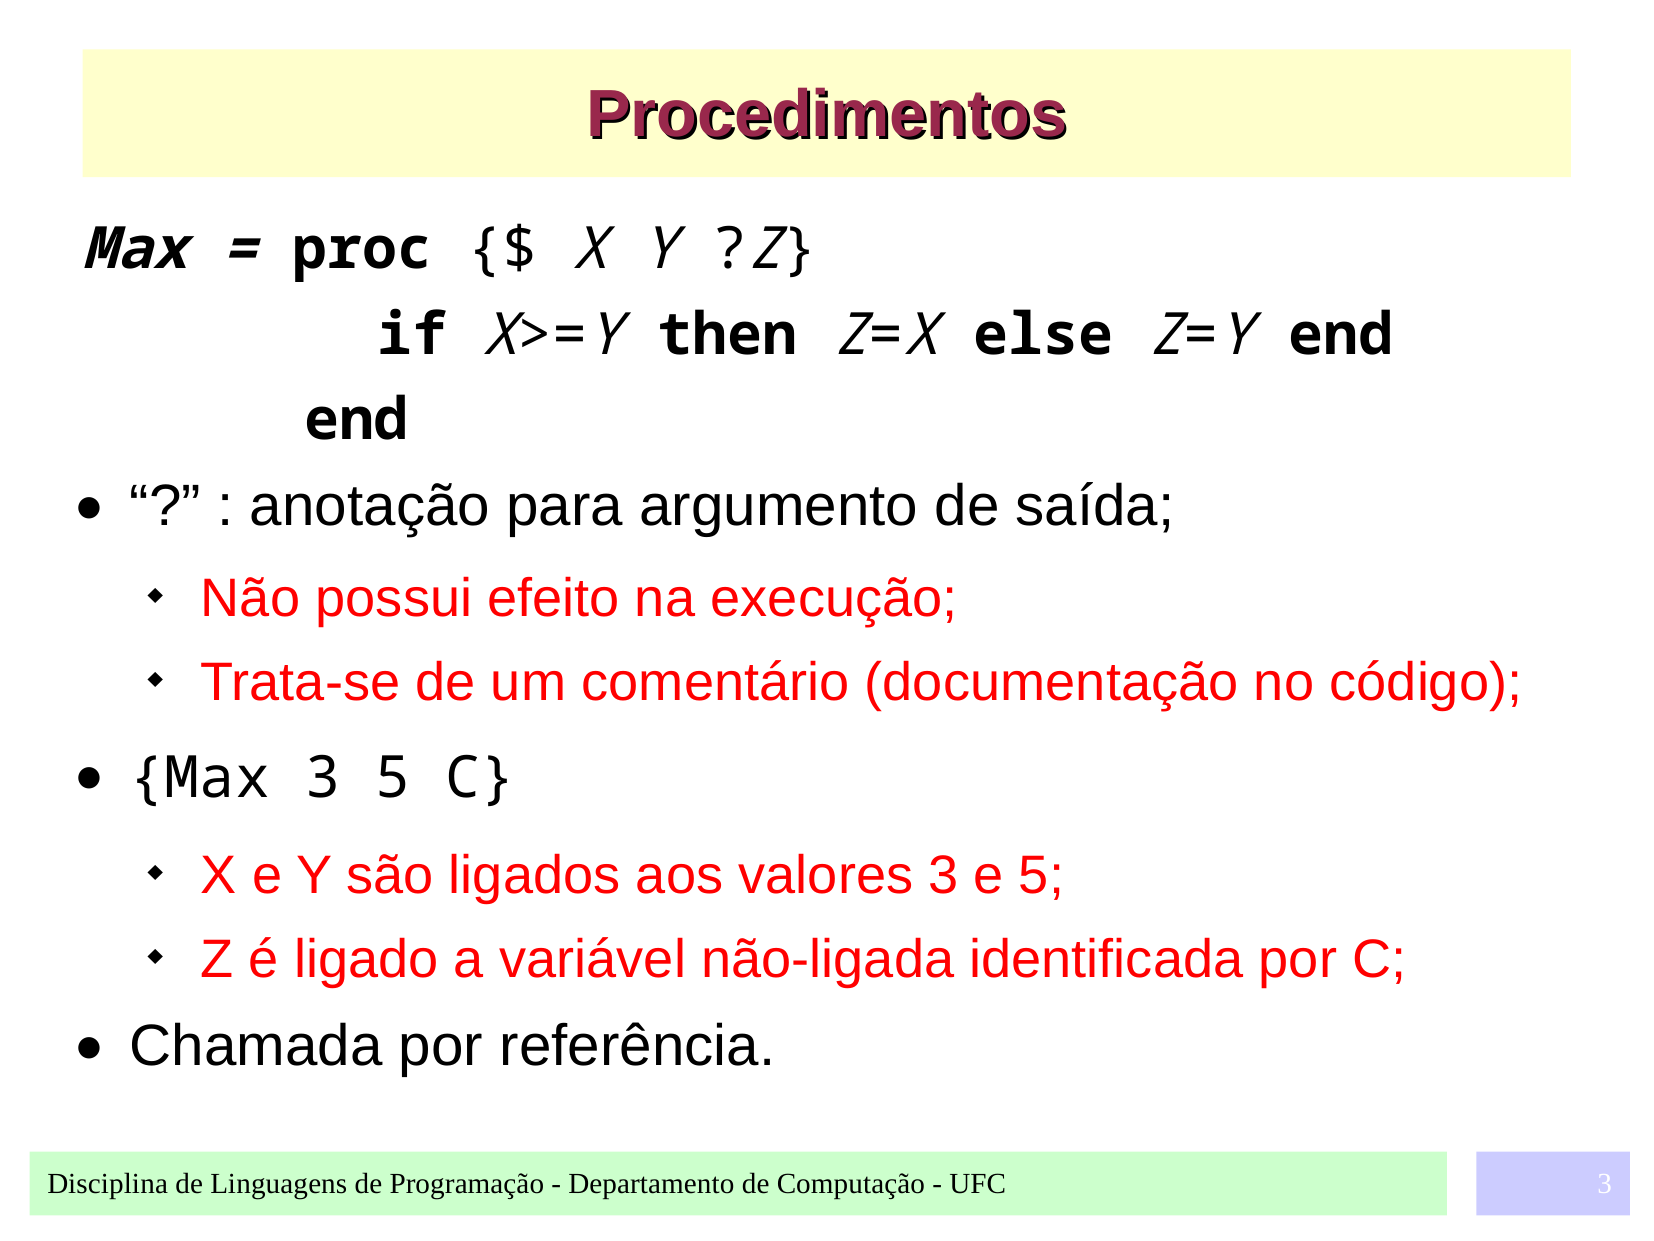

# Procedimentos
Max = proc {$ X Y ?Z}
				if X>=Y then Z=X else Z=Y end
			end
“?” : anotação para argumento de saída;
Não possui efeito na execução;
Trata-se de um comentário (documentação no código);
{Max 3 5 C}
X e Y são ligados aos valores 3 e 5;
Z é ligado a variável não-ligada identificada por C;
Chamada por referência.
Disciplina de Linguagens de Programação - Departamento de Computação - UFC
3